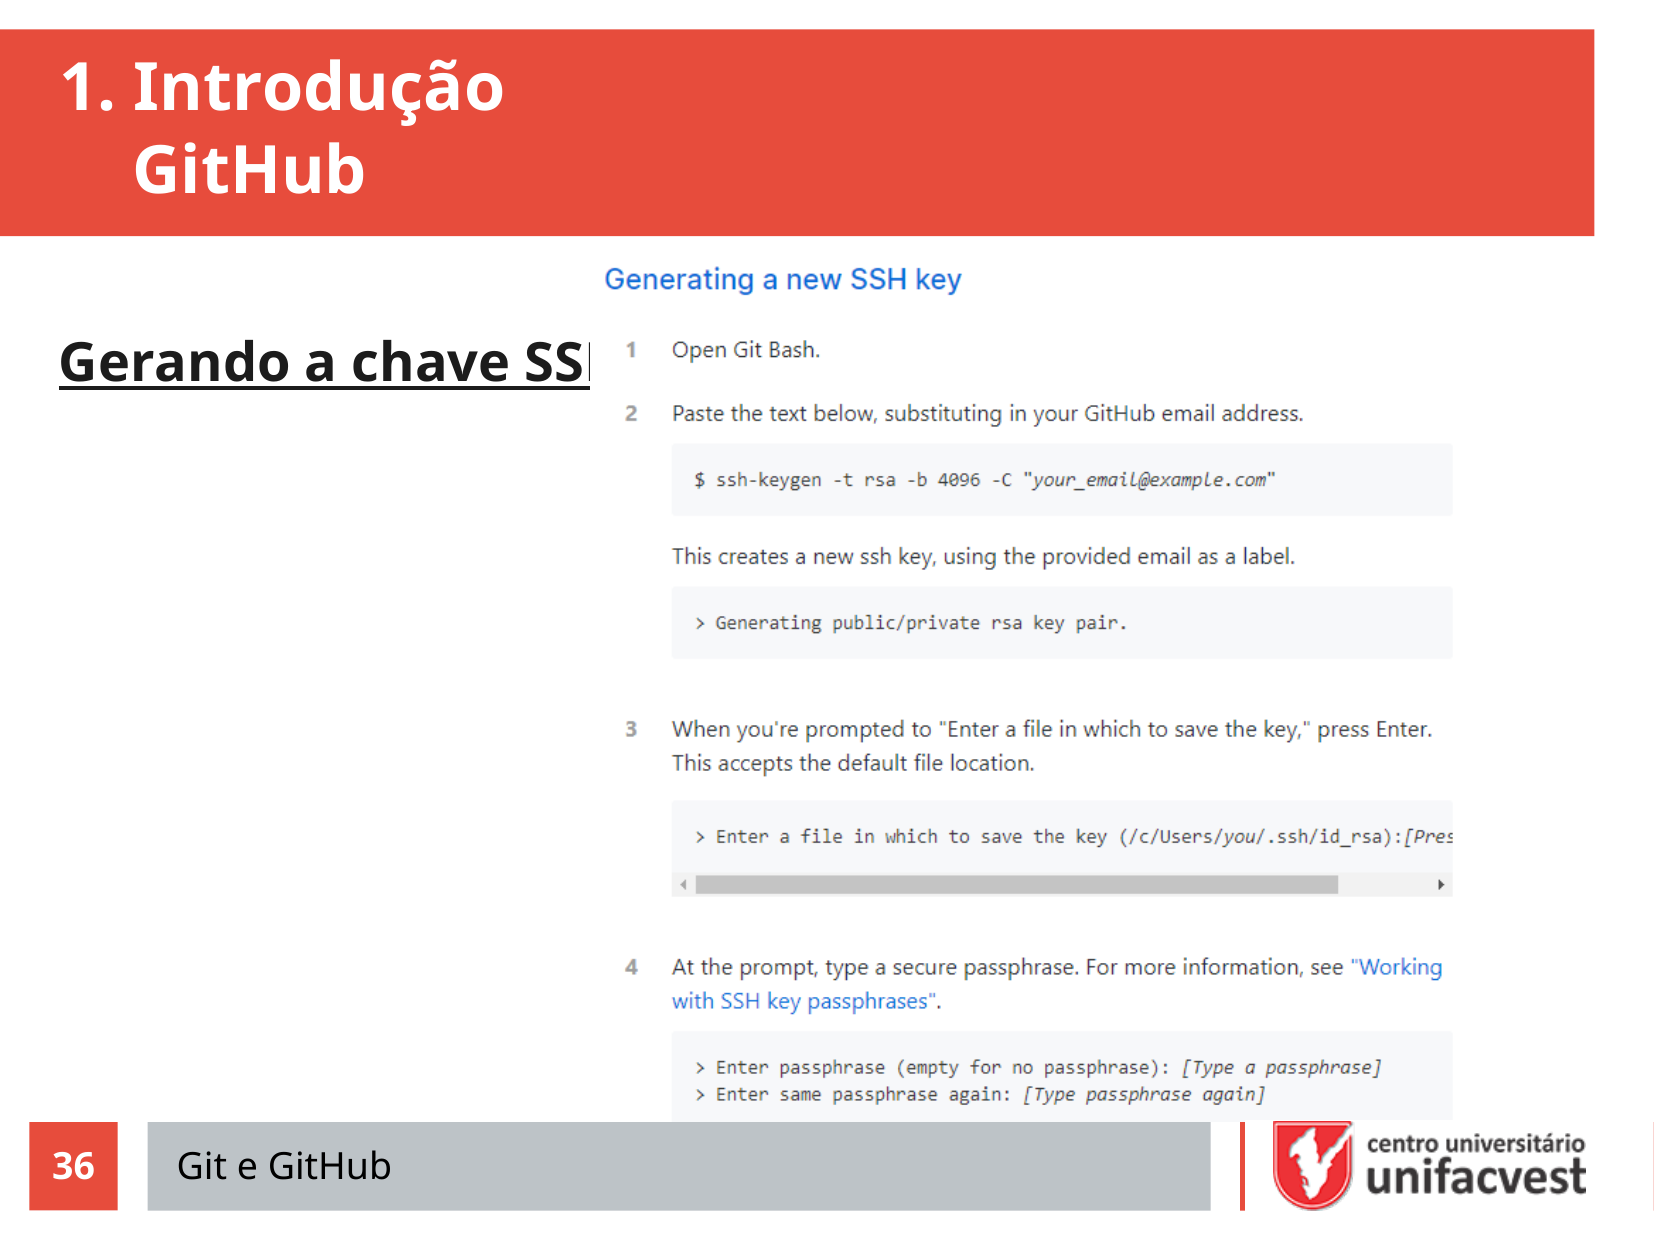

# 1. Introdução GitHub
Gerando a chave SSH
36
Git e GitHub